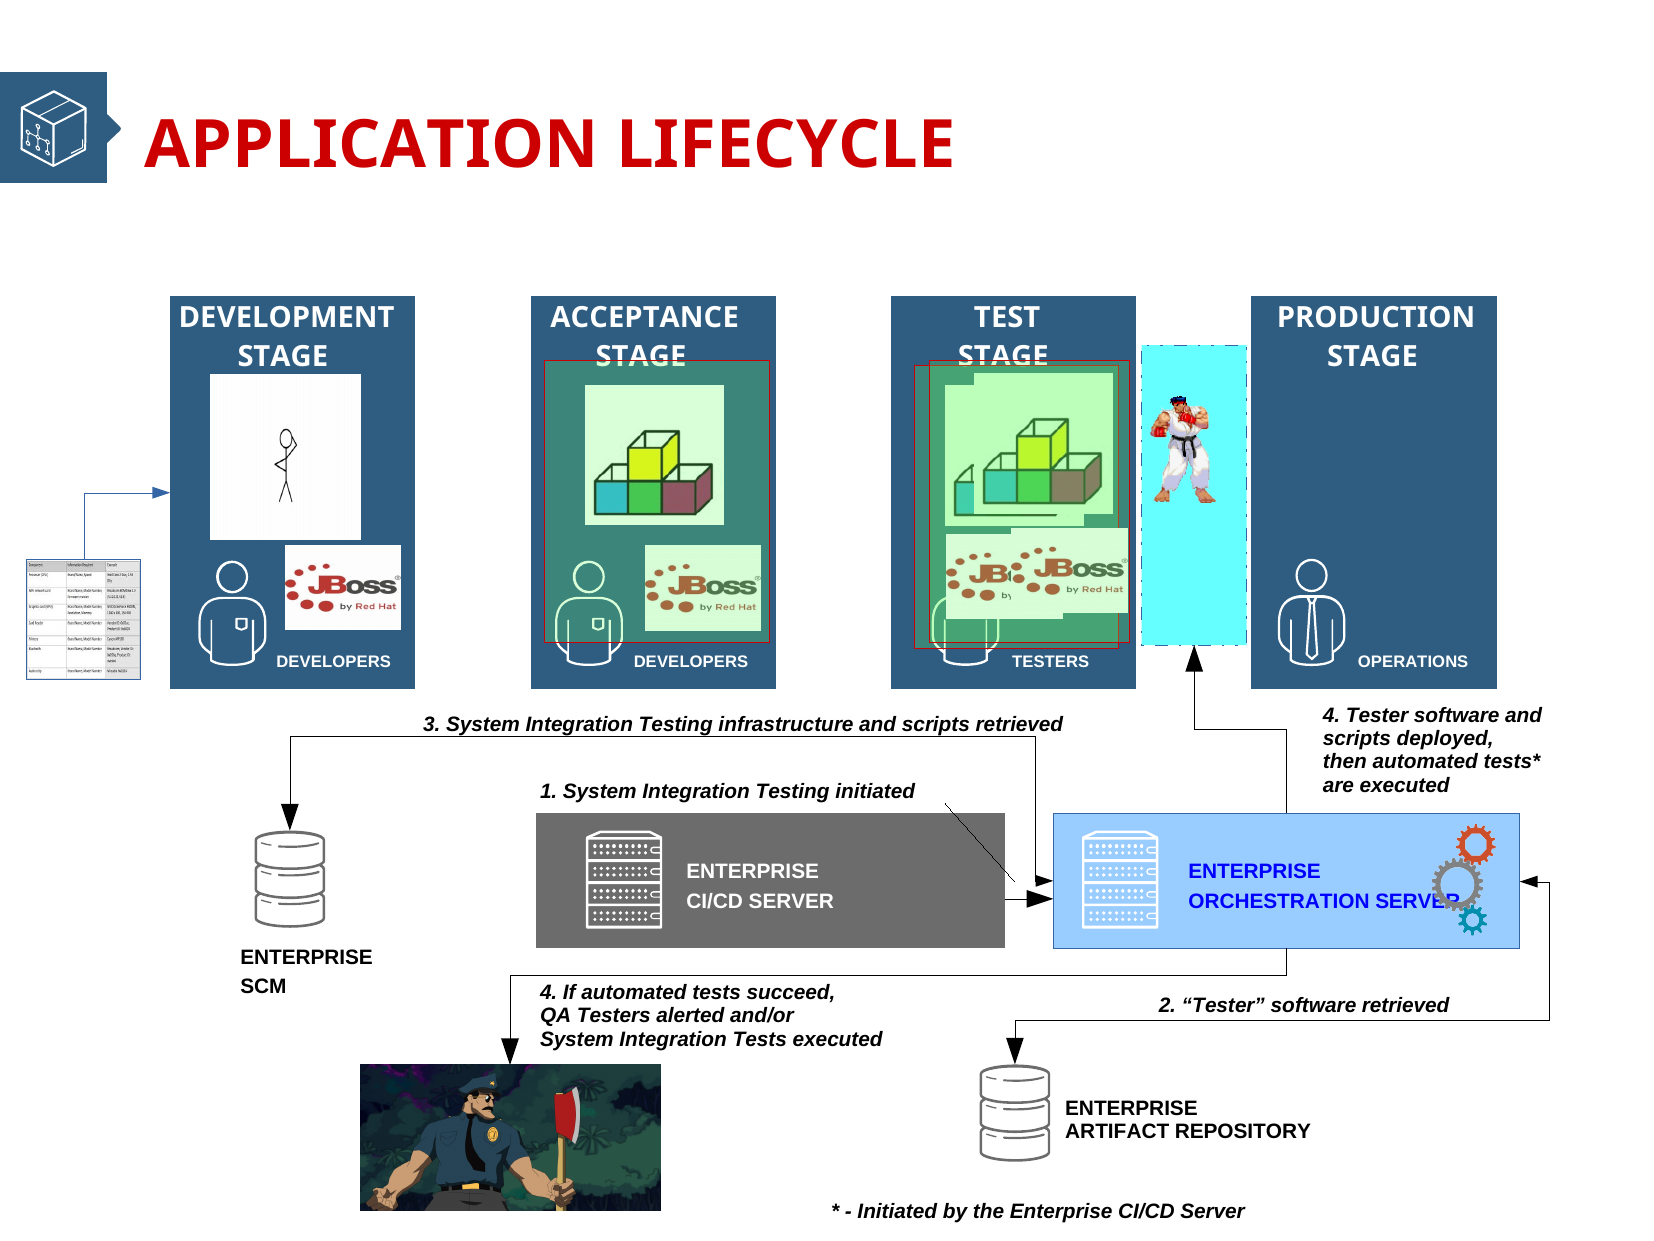

APPLICATION LIFECYCLE
DEVELOPMENT
STAGE
ACCEPTANCE
STAGE
TEST
STAGE
PRODUCTION
STAGE
DEVELOPERS
DEVELOPERS
TESTERS
OPERATIONS
4. Tester software and
scripts deployed,
then automated tests*
are executed
3. System Integration Testing infrastructure and scripts retrieved
1. System Integration Testing initiated
ENTERPRISE
CI/CD SERVER
ENTERPRISE
ORCHESTRATION SERVER
ENTERPRISE
SCM
4. If automated tests succeed,
QA Testers alerted and/or
System Integration Tests executed
2. “Tester” software retrieved
ENTERPRISE
ARTIFACT REPOSITORY
* - Initiated by the Enterprise CI/CD Server